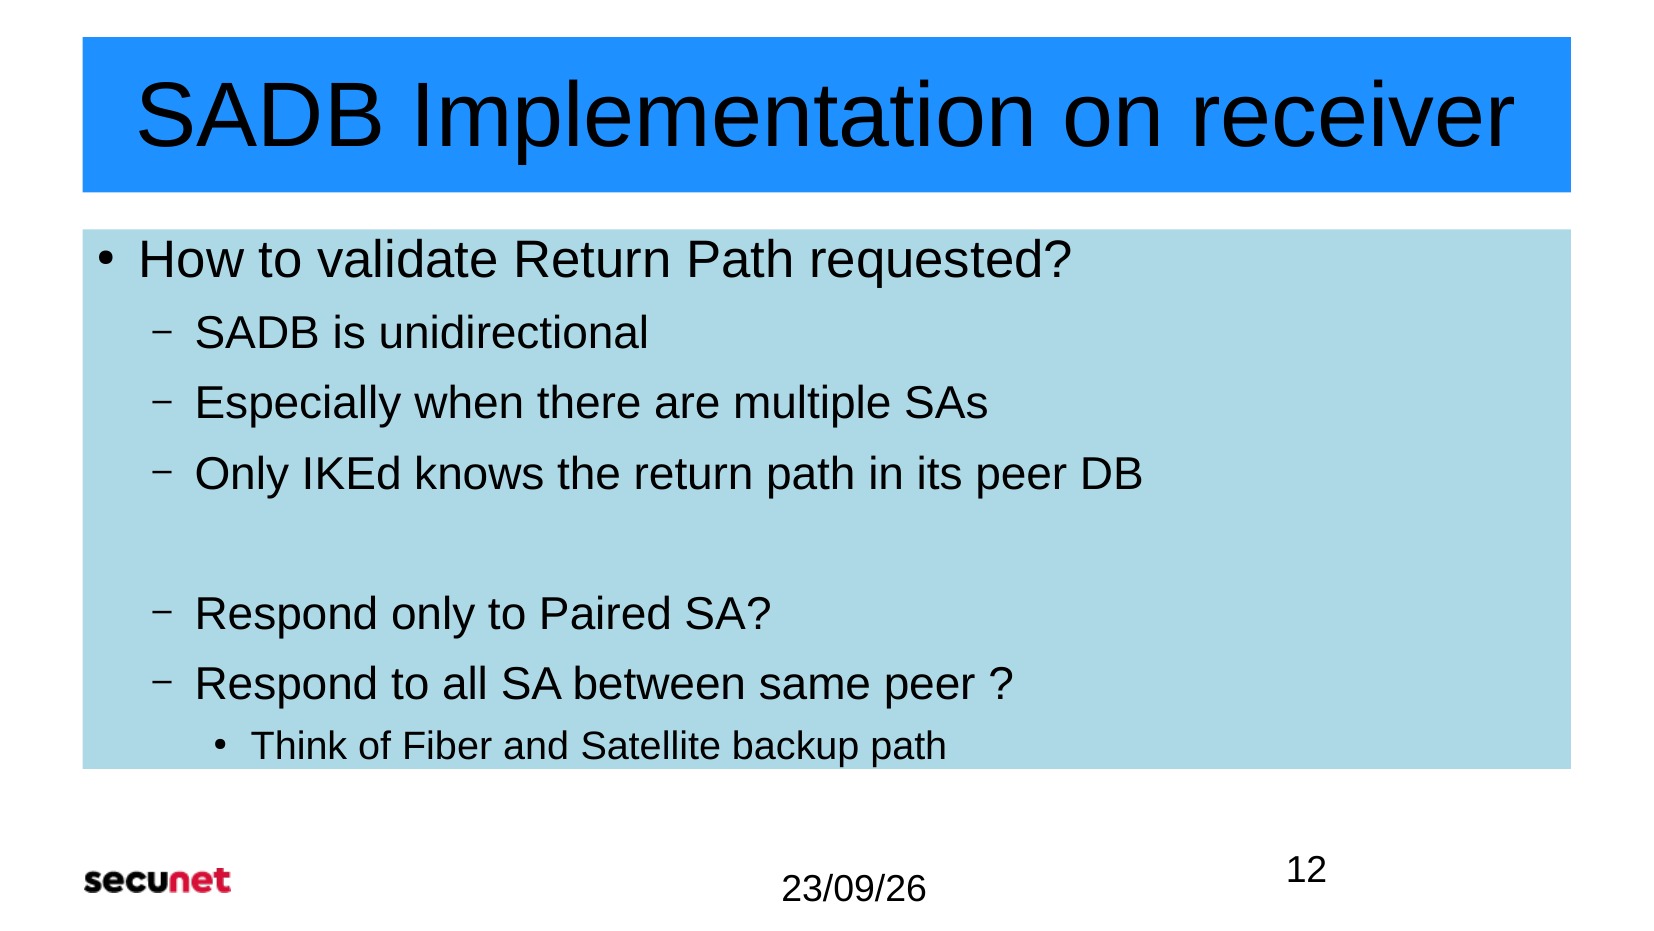

# SADB Implementation on receiver
How to validate Return Path requested?
SADB is unidirectional
Especially when there are multiple SAs
Only IKEd knows the return path in its peer DB
Respond only to Paired SA?
Respond to all SA between same peer ?
Think of Fiber and Satellite backup path